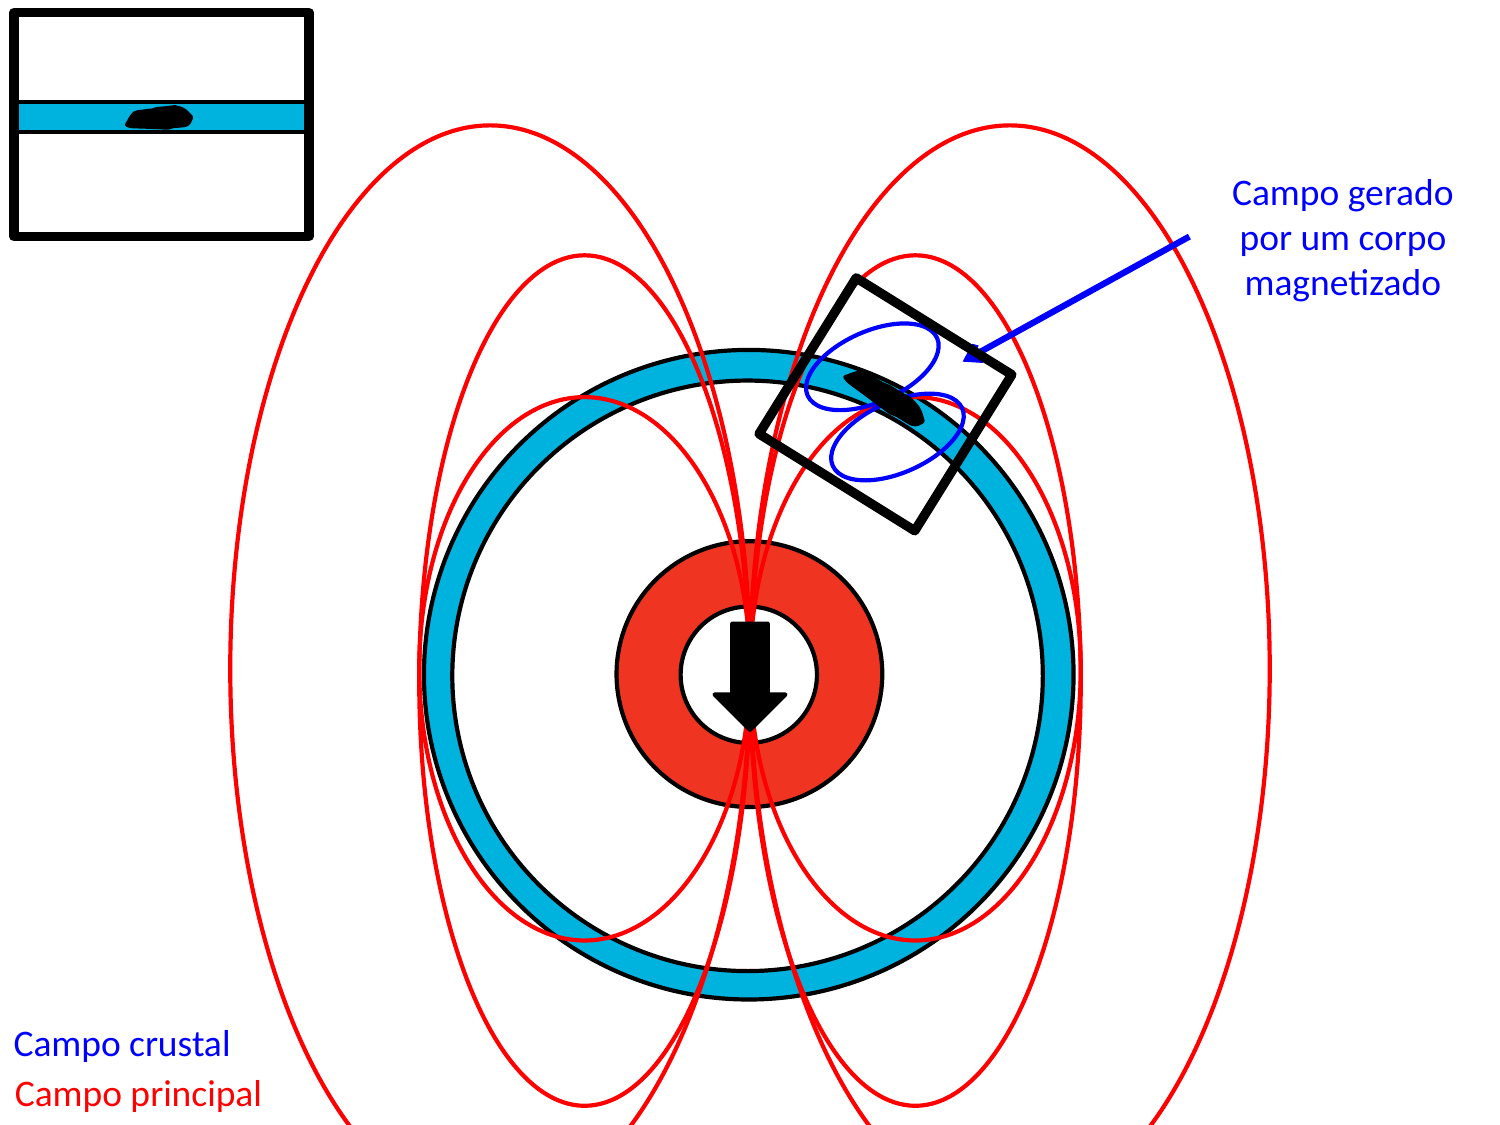

Campo gerado por um corpo magnetizado
Campo crustal
Campo principal